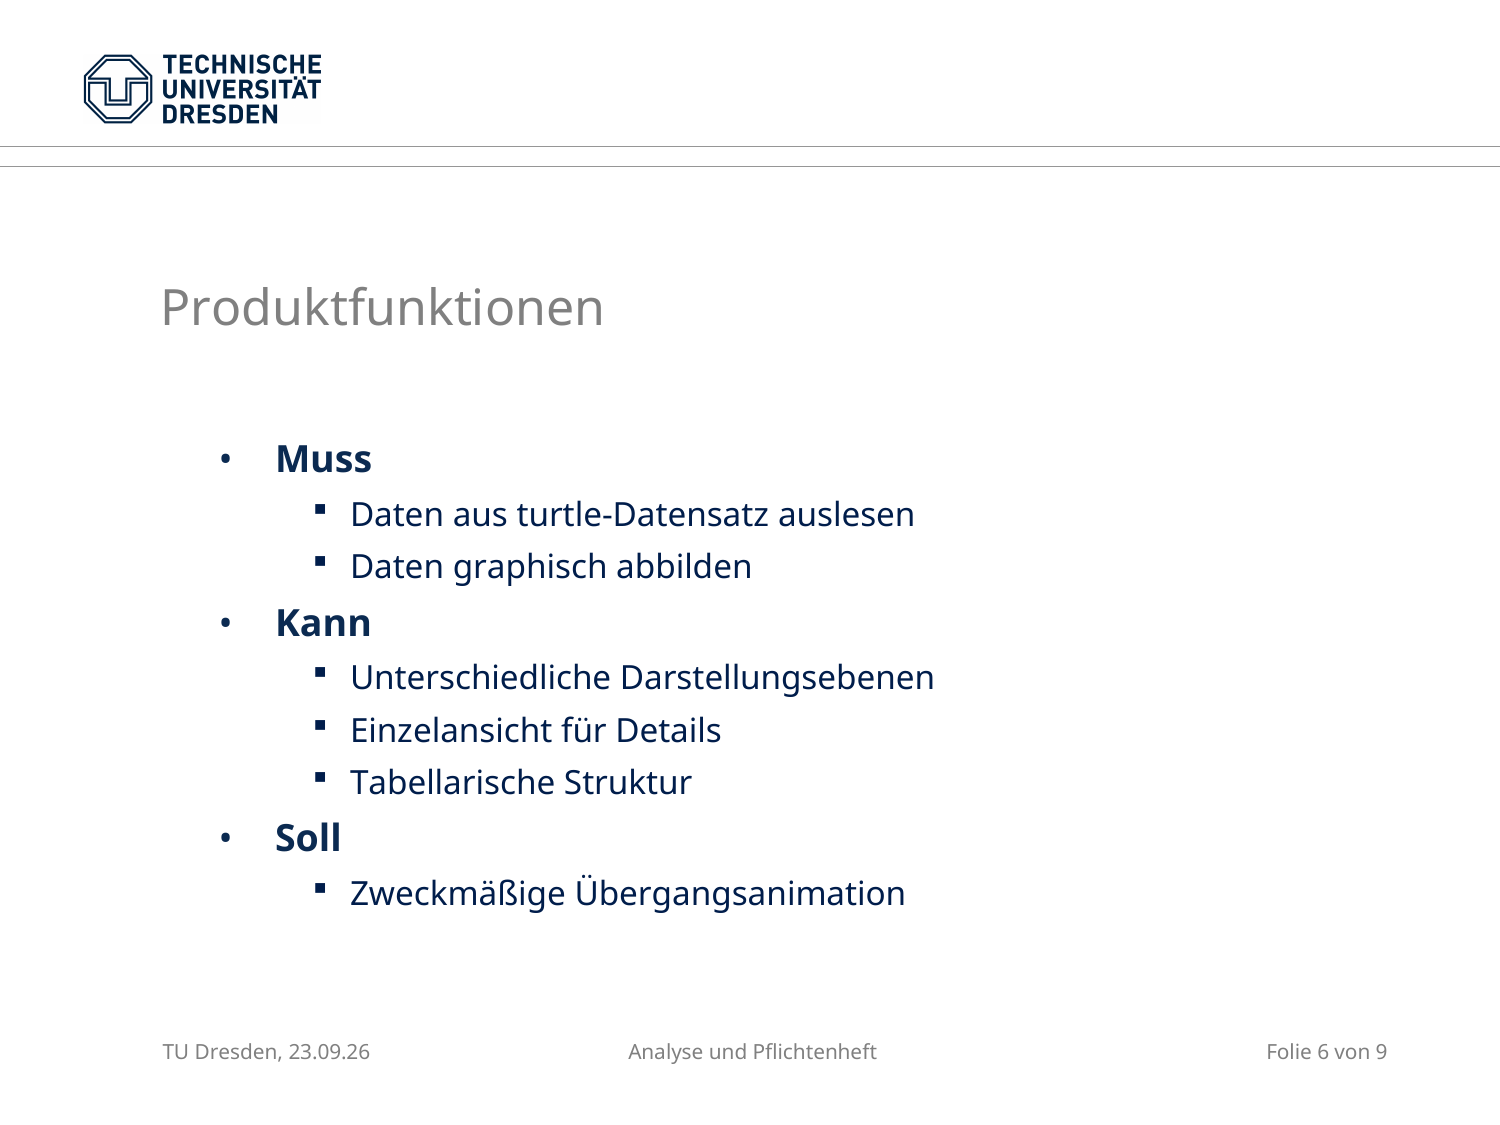

# Produktfunktionen
Muss
Daten aus turtle-Datensatz auslesen
Daten graphisch abbilden
Kann
Unterschiedliche Darstellungsebenen
Einzelansicht für Details
Tabellarische Struktur
Soll
Zweckmäßige Übergangsanimation
6